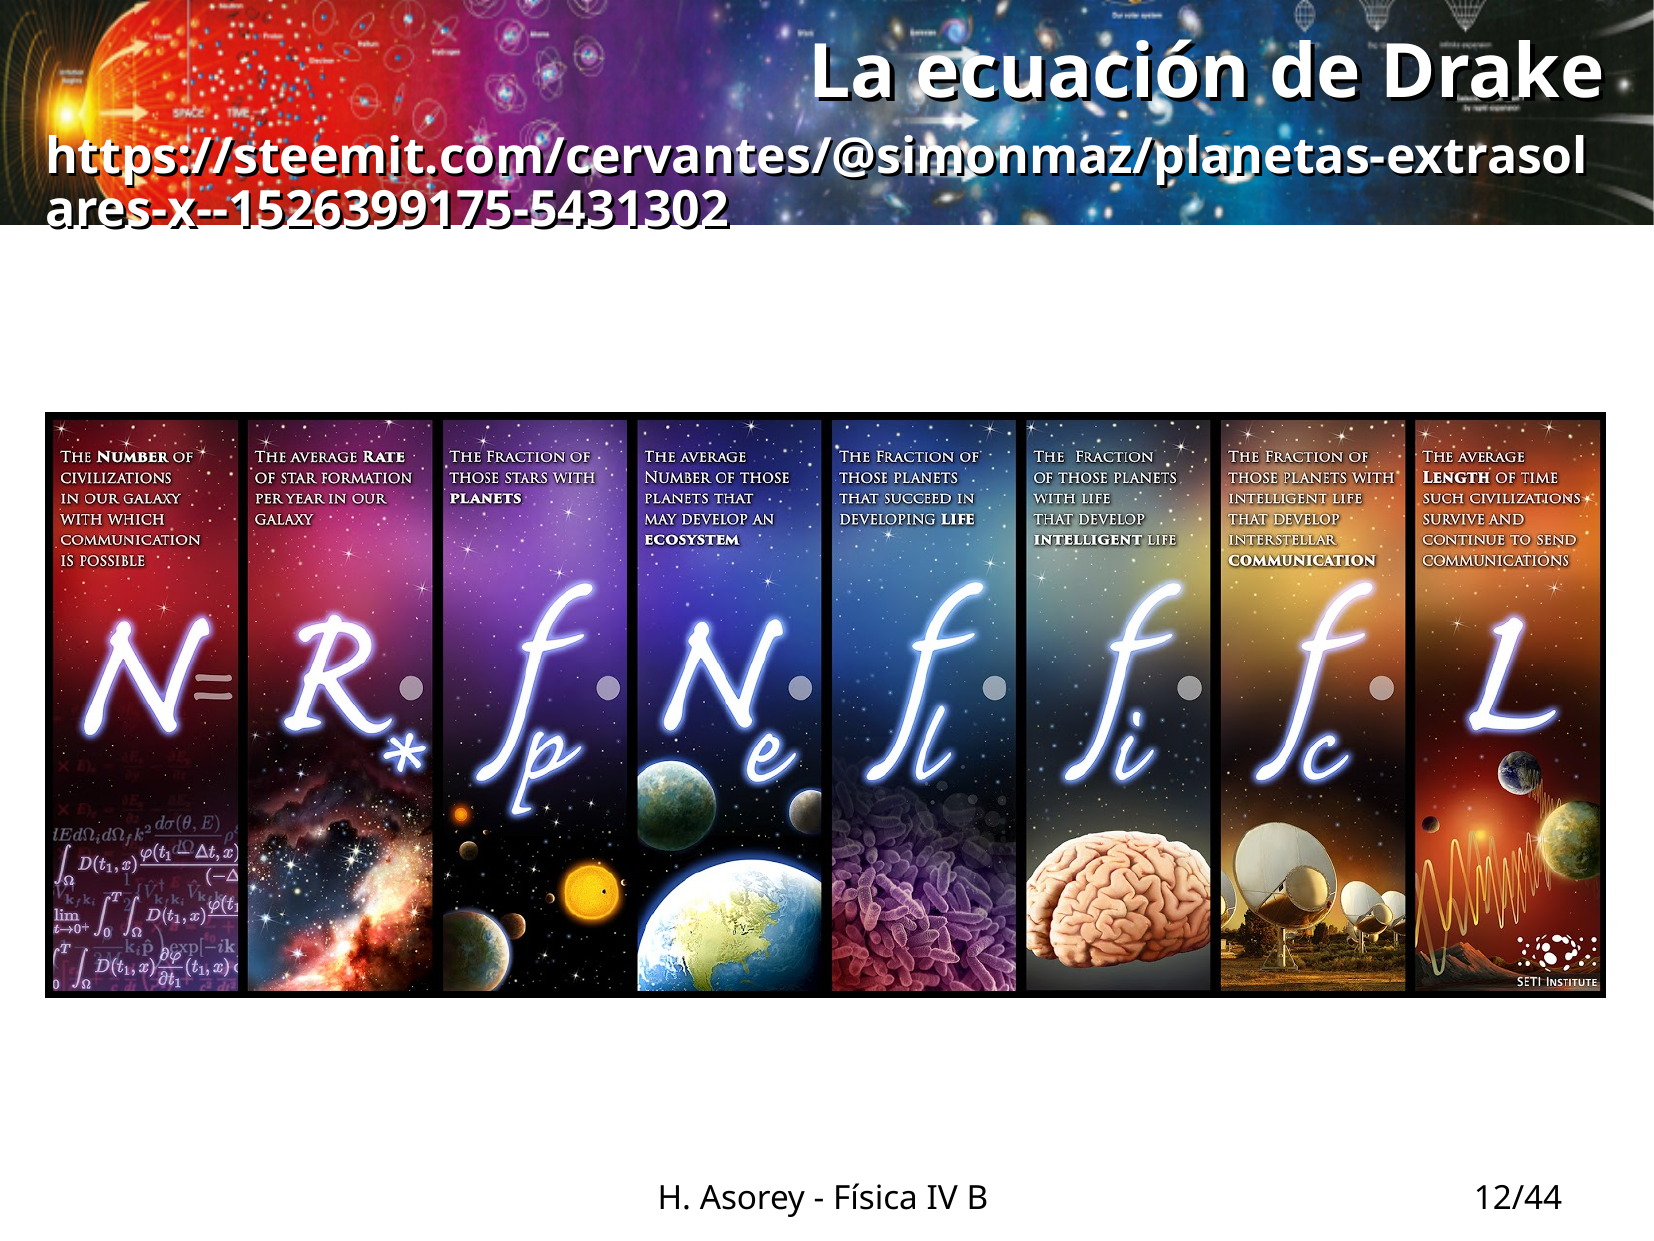

# La ecuación de Drake https://steemit.com/cervantes/@simonmaz/planetas-extrasolares-x--1526399175-5431302
H. Asorey - Física IV B
12